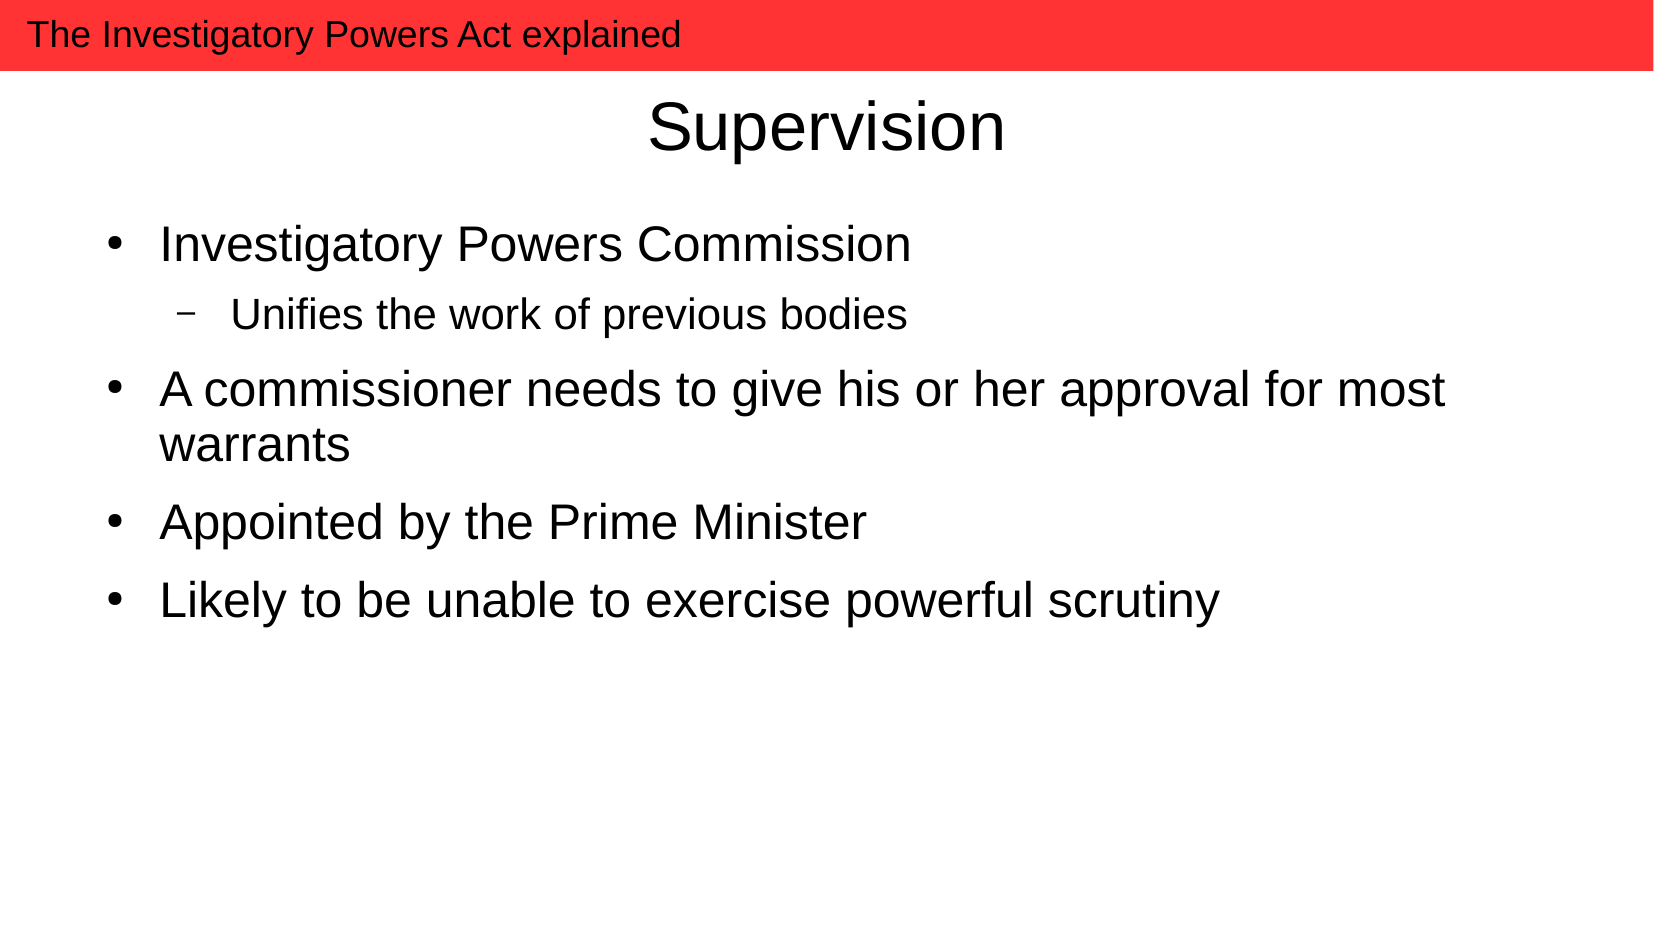

The Investigatory Powers Act explained
# Supervision
Investigatory Powers Commission
Unifies the work of previous bodies
A commissioner needs to give his or her approval for most warrants
Appointed by the Prime Minister
Likely to be unable to exercise powerful scrutiny